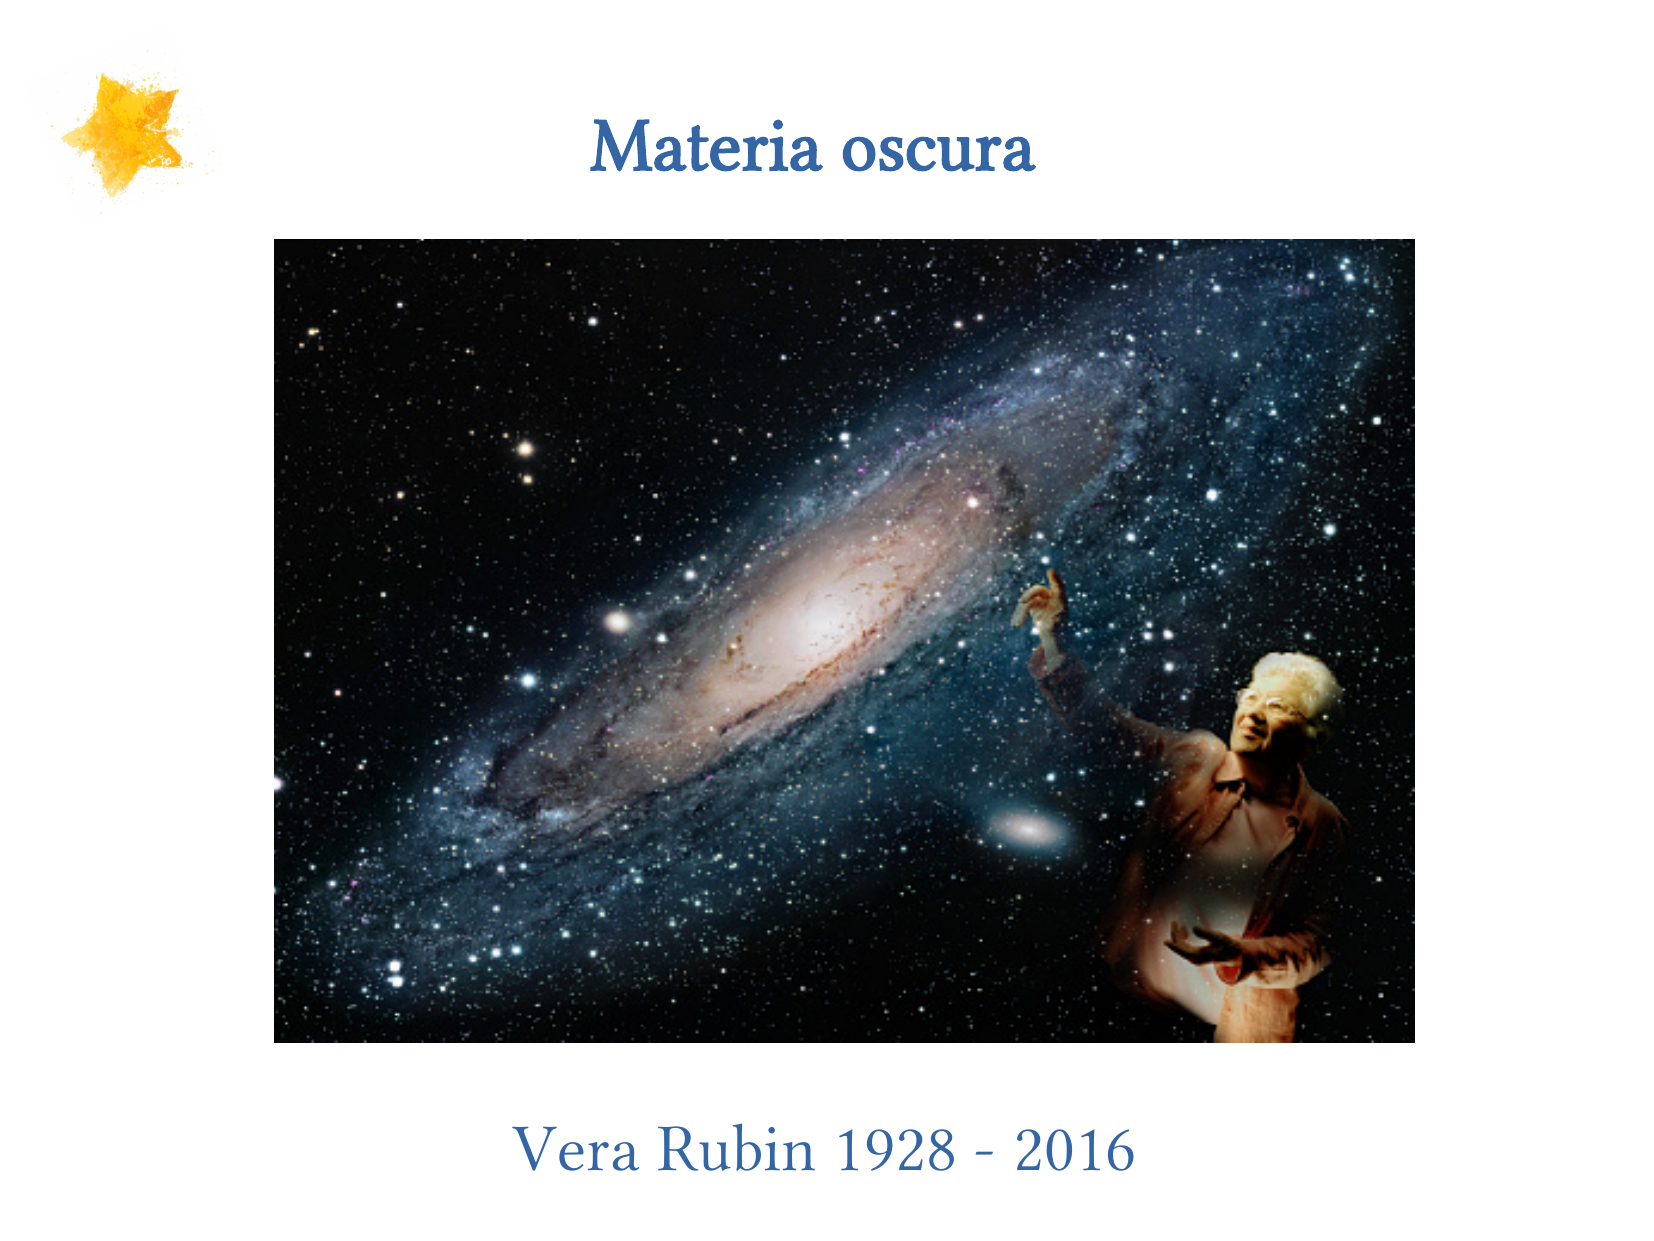

# Materia oscura
Vera Rubin 1928 - 2016
12